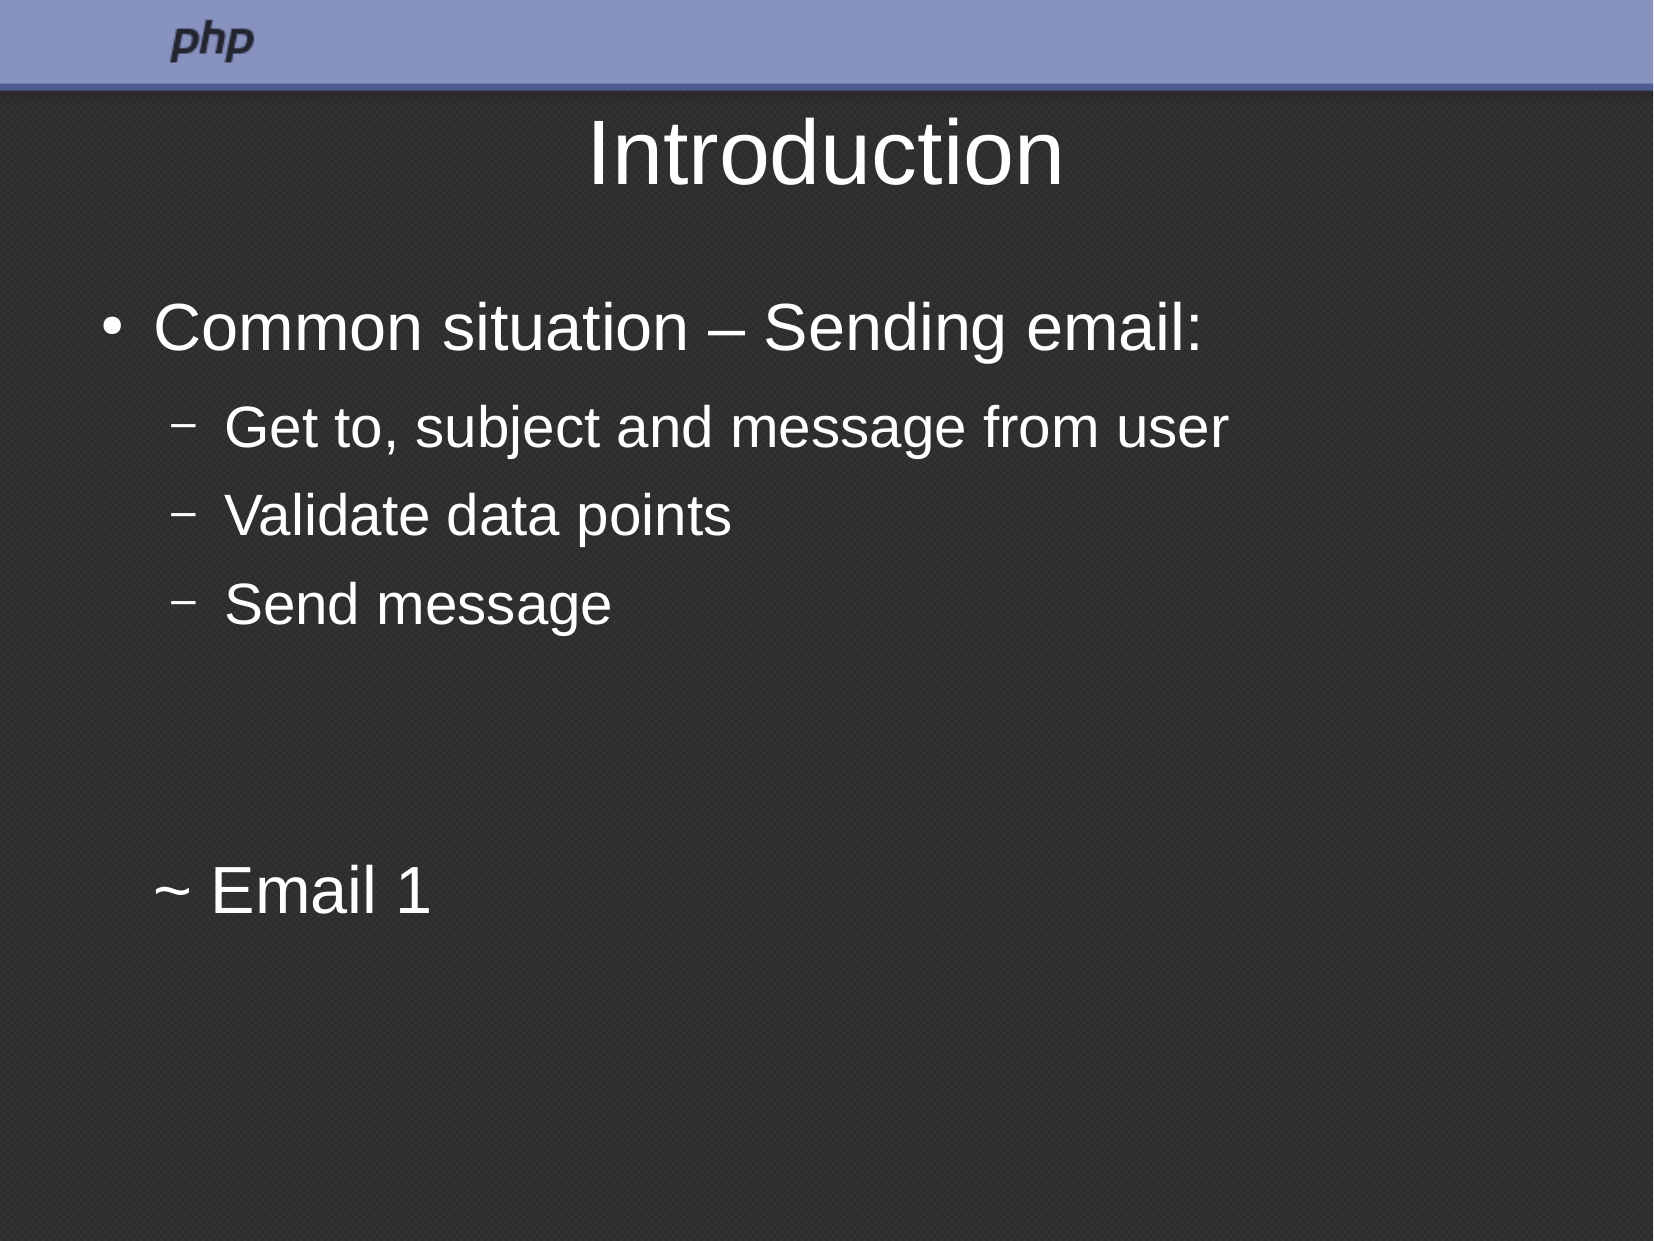

# Introduction
Common situation – Sending email:
Get to, subject and message from user
Validate data points
Send message
~ Email 1